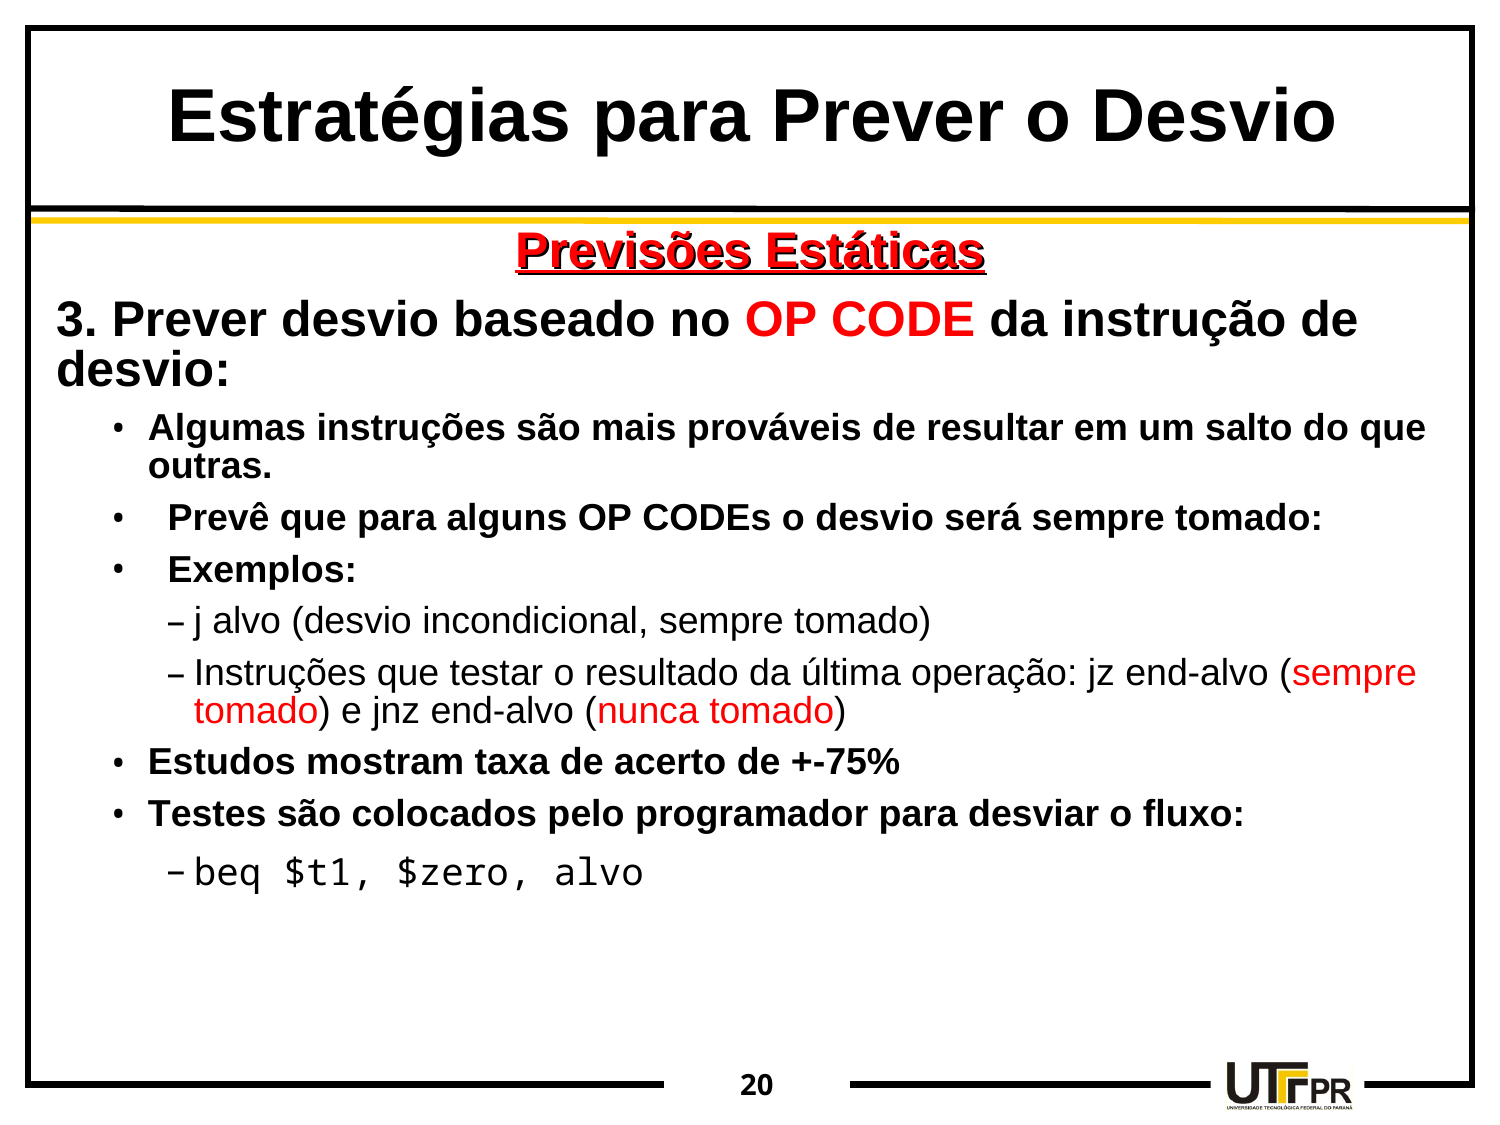

# Estratégias para Prever o Desvio
Previsões Estáticas
3. Prever desvio baseado no OP CODE da instrução de desvio:
Algumas instruções são mais prováveis de resultar em um salto do que outras.
Prevê que para alguns OP CODEs o desvio será sempre tomado:
Exemplos:
j alvo (desvio incondicional, sempre tomado)
Instruções que testar o resultado da última operação: jz end-alvo (sempre tomado) e jnz end-alvo (nunca tomado)
Estudos mostram taxa de acerto de +-75%
Testes são colocados pelo programador para desviar o fluxo:
beq $t1, $zero, alvo